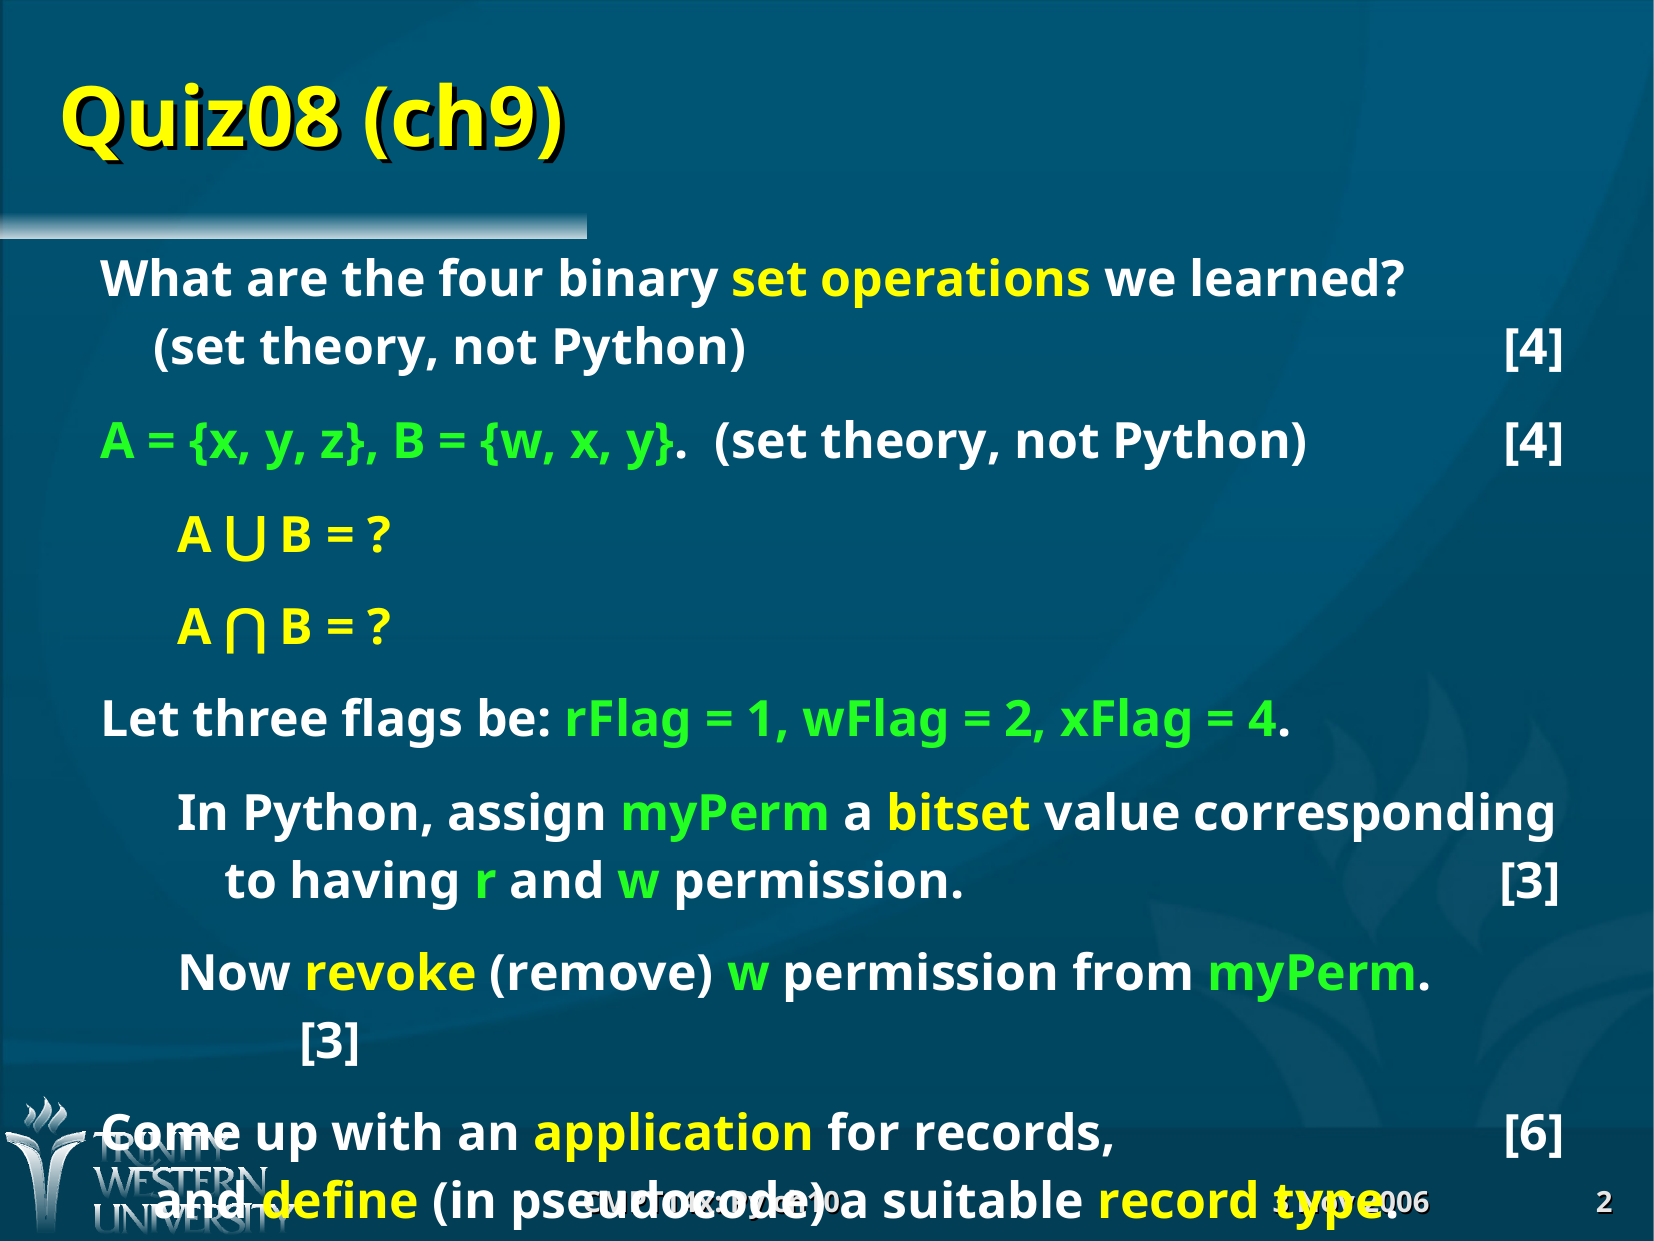

# Quiz08 (ch9)
What are the four binary set operations we learned?
(set theory, not Python)											[4]
A = {x, y, z}, B = {w, x, y}. (set theory, not Python)			[4]
A ⋃ B = ?
A ⋂ B = ?
Let three flags be: rFlag = 1, wFlag = 2, xFlag = 4.
In Python, assign myPerm a bitset value corresponding to having r and w permission.								[3]
Now revoke (remove) w permission from myPerm.		[3]
Come up with an application for records,						[6]
and define (in pseudocode) a suitable record type.
Include the type of each record field.
CMPT14x: Py ch10
3 Nov 2006
2